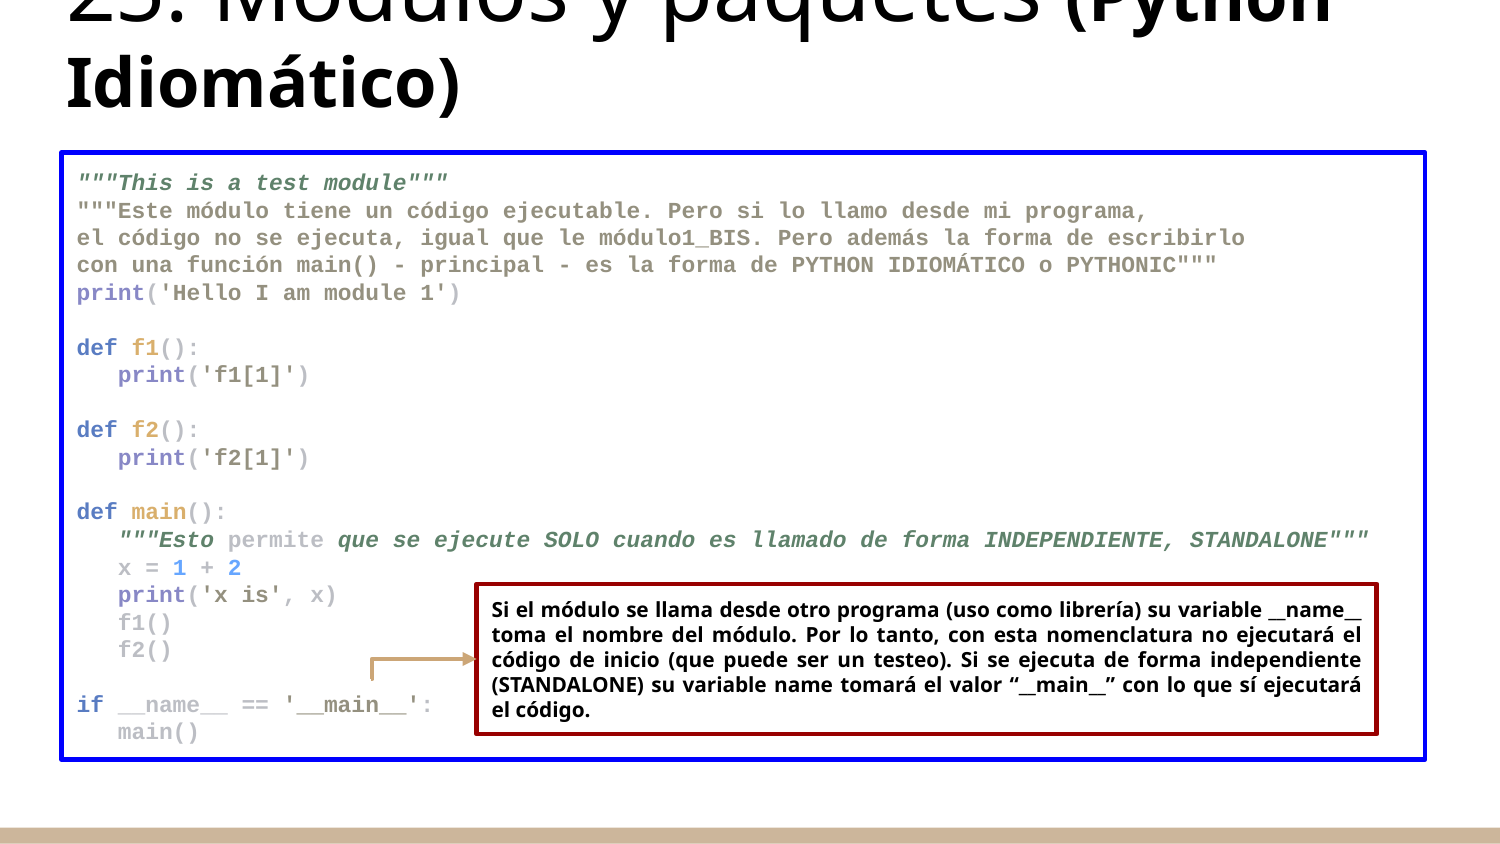

# 25. Módulos y paquetes (Python Idiomático)
"""This is a test module"""
"""Este módulo tiene un código ejecutable. Pero si lo llamo desde mi programa,
el código no se ejecuta, igual que le módulo1_BIS. Pero además la forma de escribirlo
con una función main() - principal - es la forma de PYTHON IDIOMÁTICO o PYTHONIC"""
print('Hello I am module 1')
def f1():
 print('f1[1]')
def f2():
 print('f2[1]')
def main():
 """Esto permite que se ejecute SOLO cuando es llamado de forma INDEPENDIENTE, STANDALONE"""
 x = 1 + 2
 print('x is', x)
 f1()
 f2()
if __name__ == '__main__':
 main()
Si el módulo se llama desde otro programa (uso como librería) su variable __name__ toma el nombre del módulo. Por lo tanto, con esta nomenclatura no ejecutará el código de inicio (que puede ser un testeo). Si se ejecuta de forma independiente (STANDALONE) su variable name tomará el valor “__main__” con lo que sí ejecutará el código.